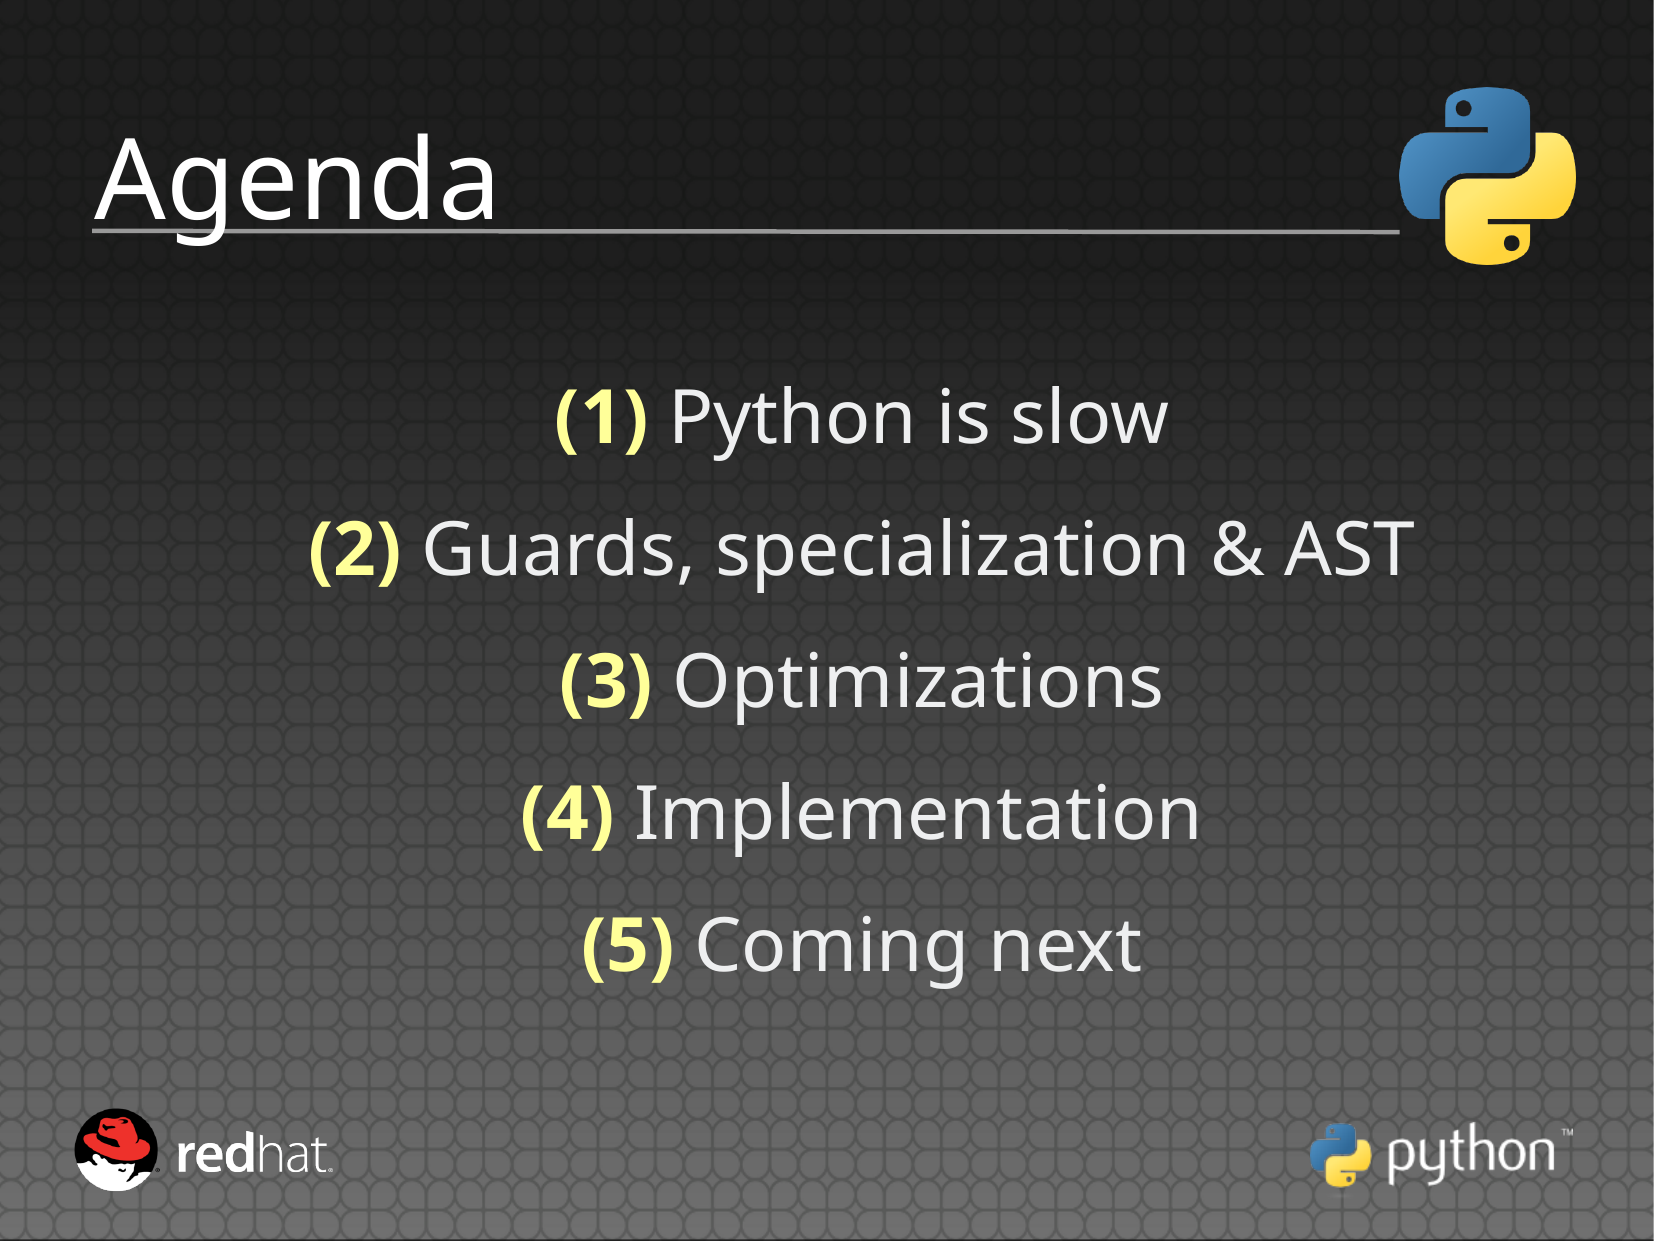

Agenda
# (1) Python is slow
(2) Guards, specialization & AST
(3) Optimizations
(4) Implementation
(5) Coming next